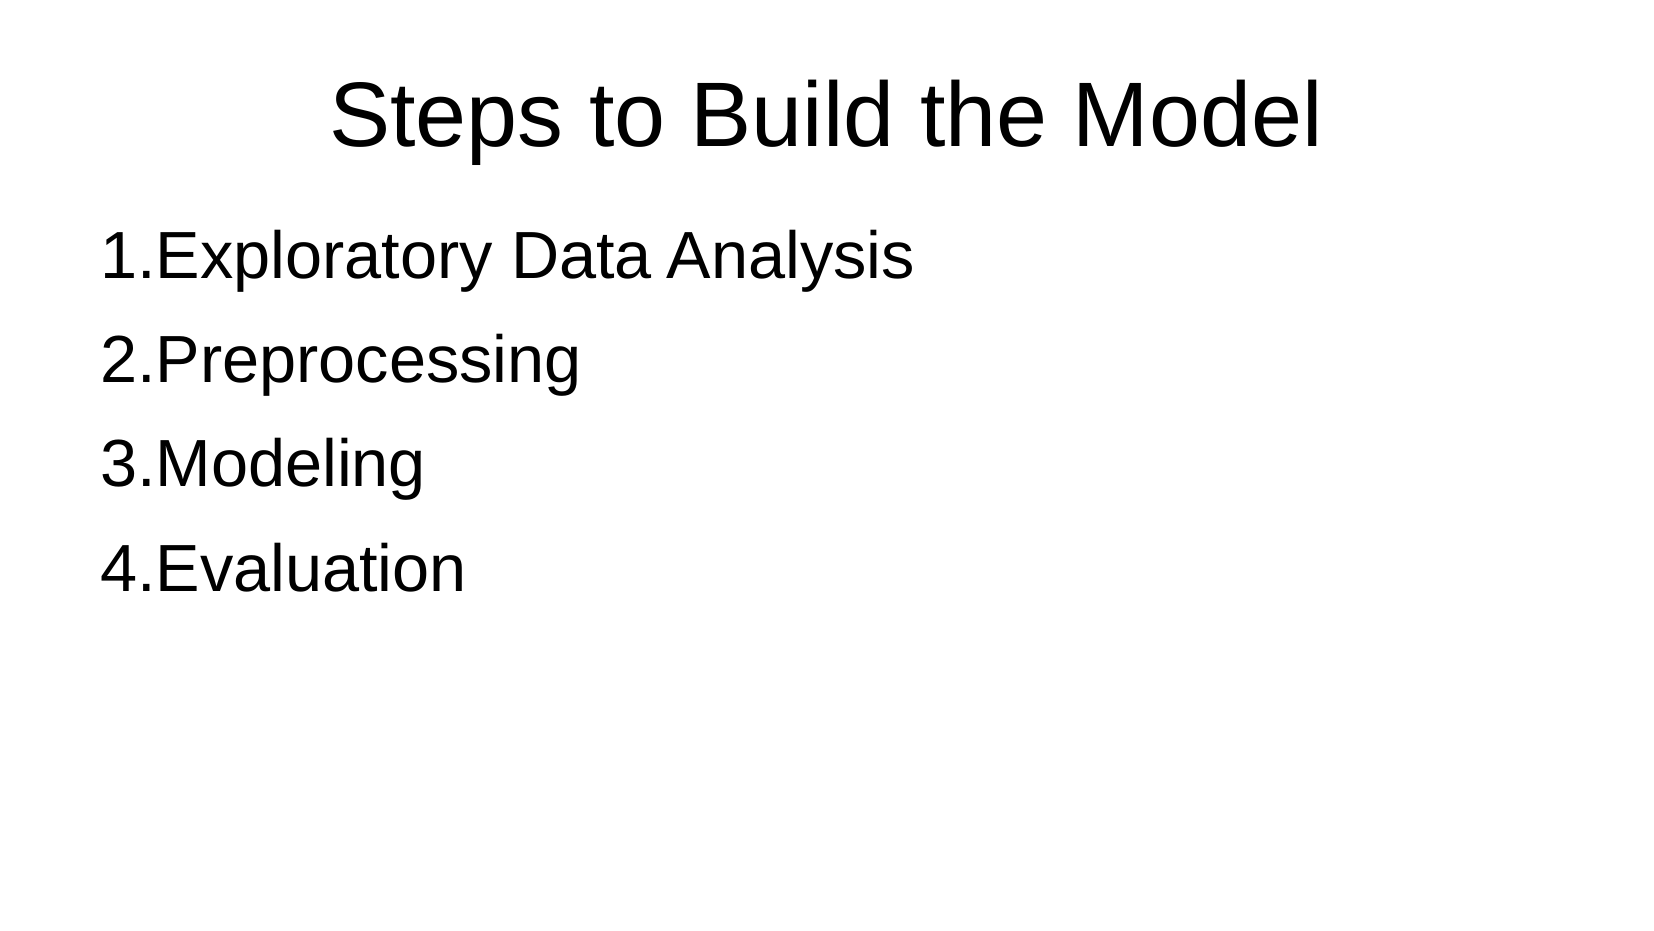

# Steps to Build the Model
Exploratory Data Analysis
Preprocessing
Modeling
Evaluation